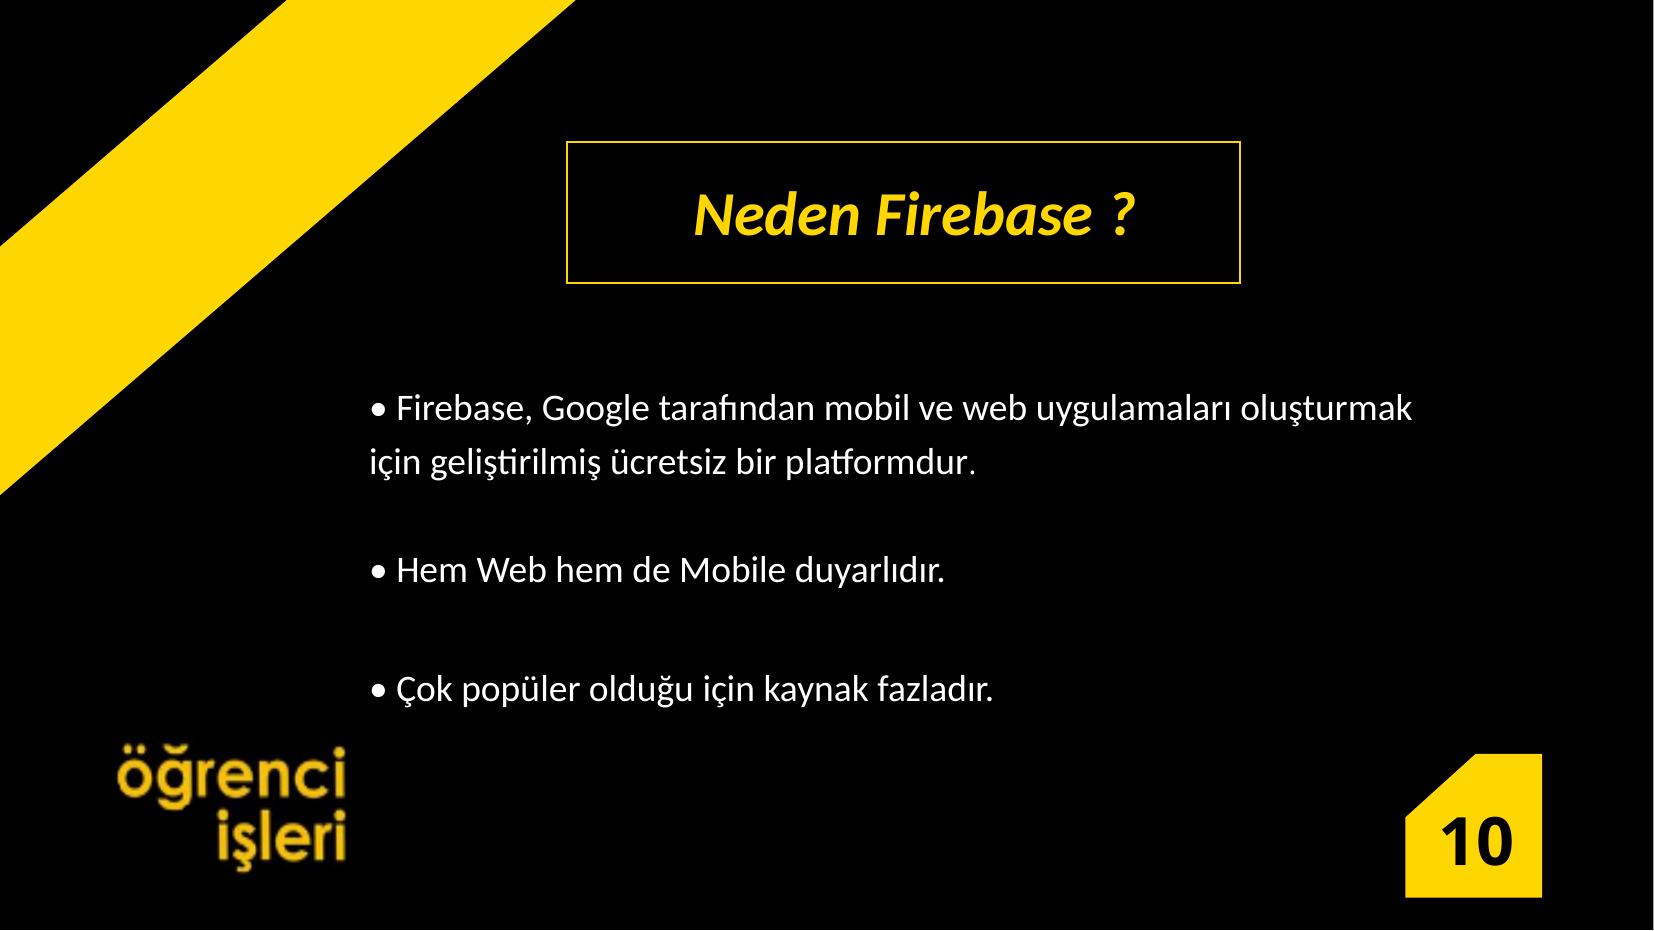

Neden Firebase ?
• Firebase, Google tarafından mobil ve web uygulamaları oluşturmak için geliştirilmiş ücretsiz bir platformdur.
• Hem Web hem de Mobile duyarlıdır.
• Çok popüler olduğu için kaynak fazladır.
10